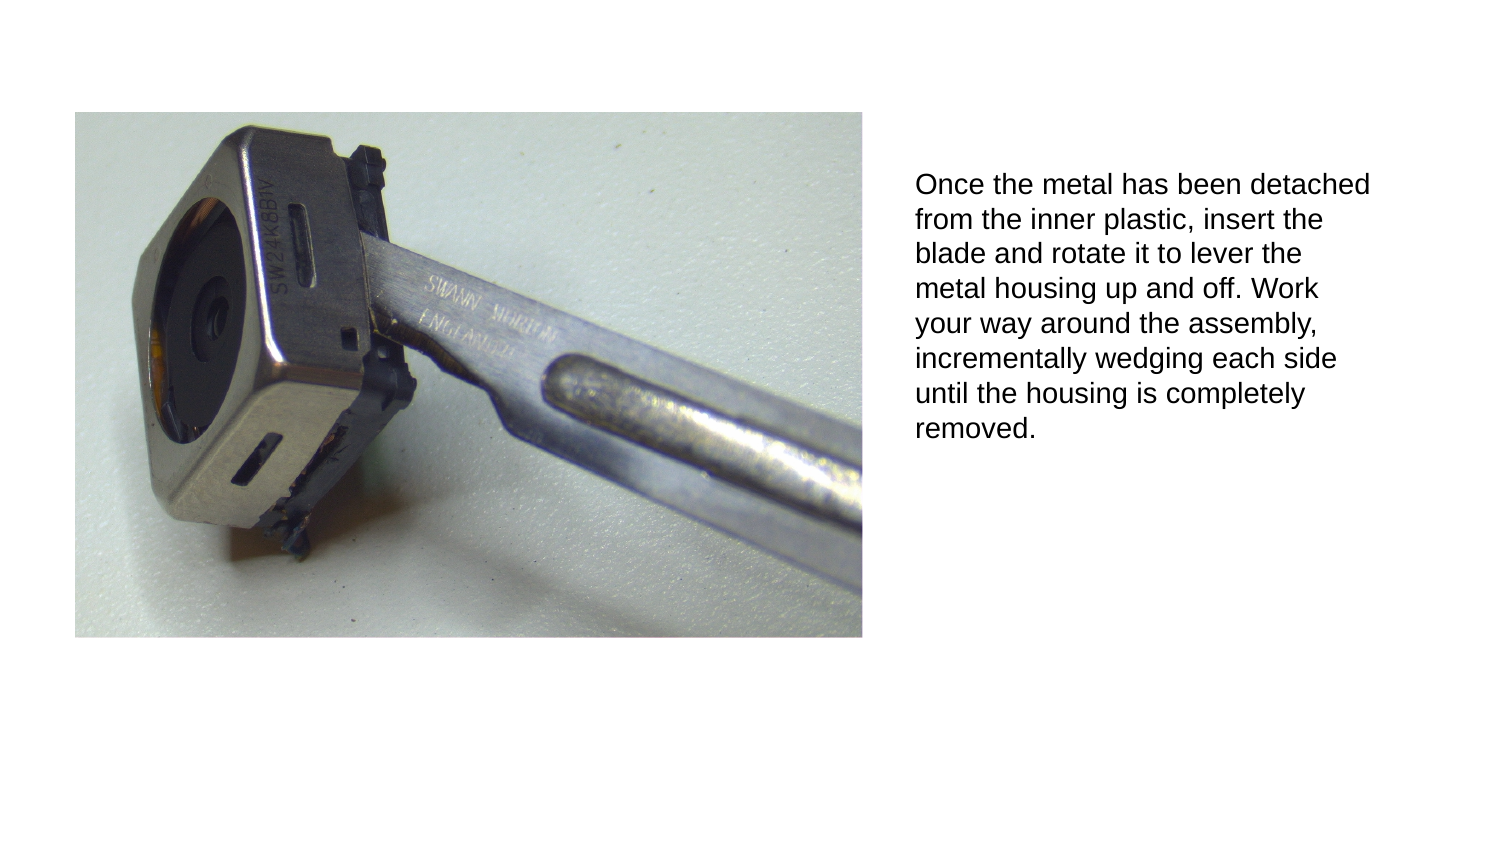

Once the metal has been detached from the inner plastic, insert the blade and rotate it to lever the metal housing up and off. Work your way around the assembly, incrementally wedging each side until the housing is completely removed.